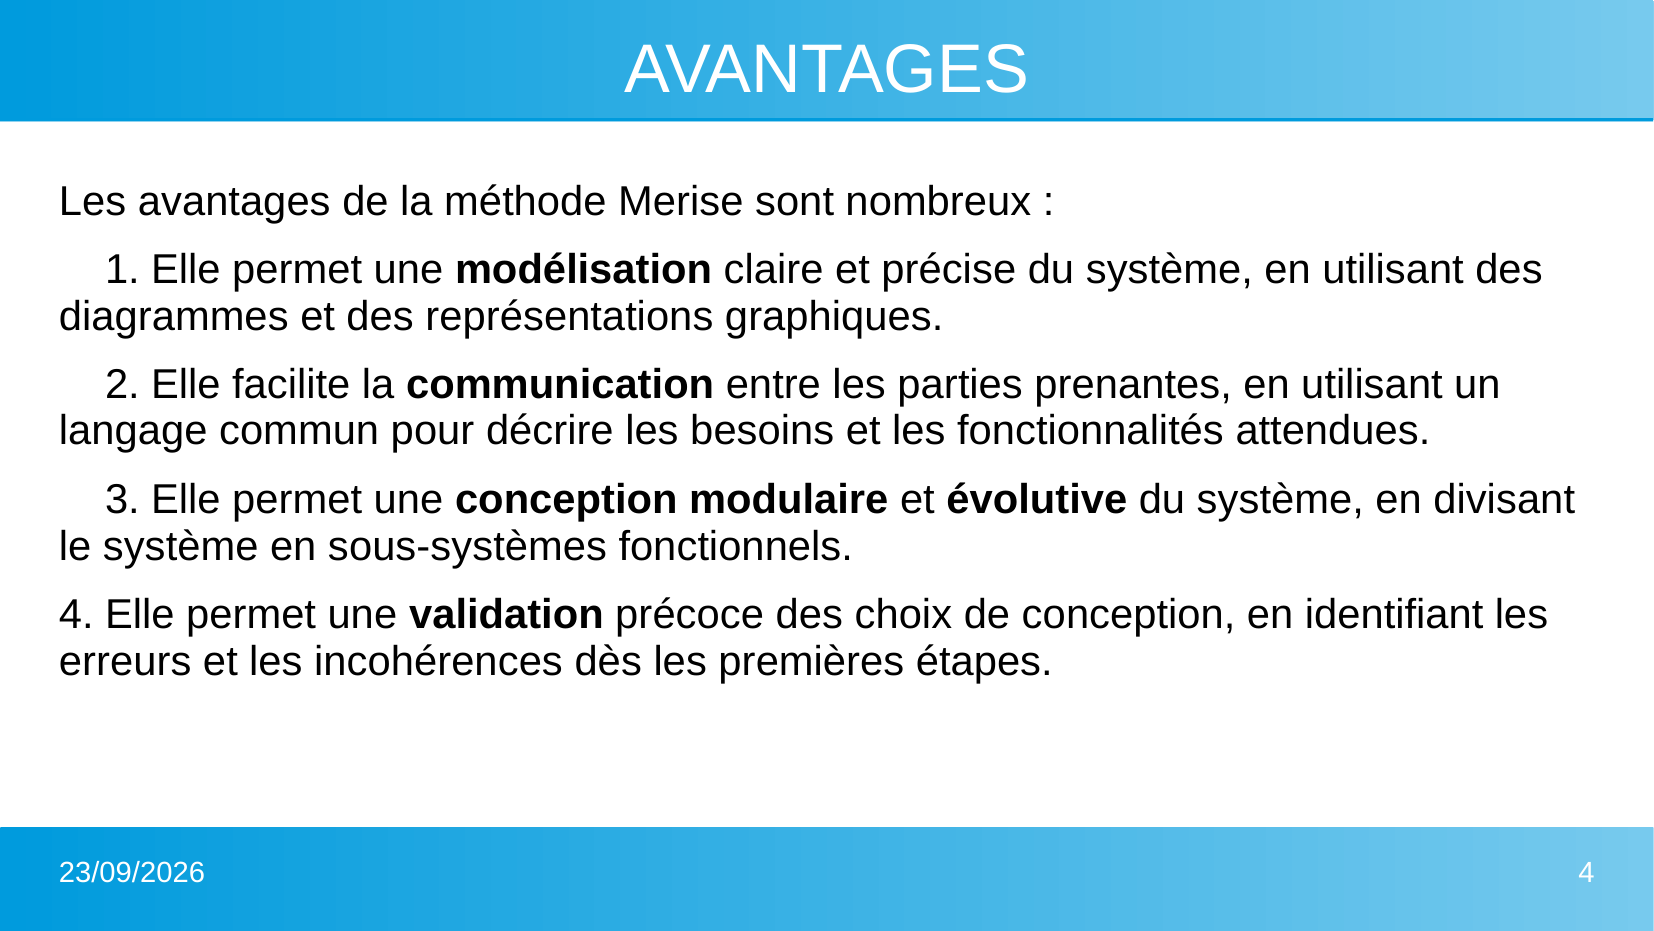

# AVANTAGES
Les avantages de la méthode Merise sont nombreux :
 1. Elle permet une modélisation claire et précise du système, en utilisant des diagrammes et des représentations graphiques.
 2. Elle facilite la communication entre les parties prenantes, en utilisant un langage commun pour décrire les besoins et les fonctionnalités attendues.
 3. Elle permet une conception modulaire et évolutive du système, en divisant le système en sous-systèmes fonctionnels.
4. Elle permet une validation précoce des choix de conception, en identifiant les erreurs et les incohérences dès les premières étapes.
4